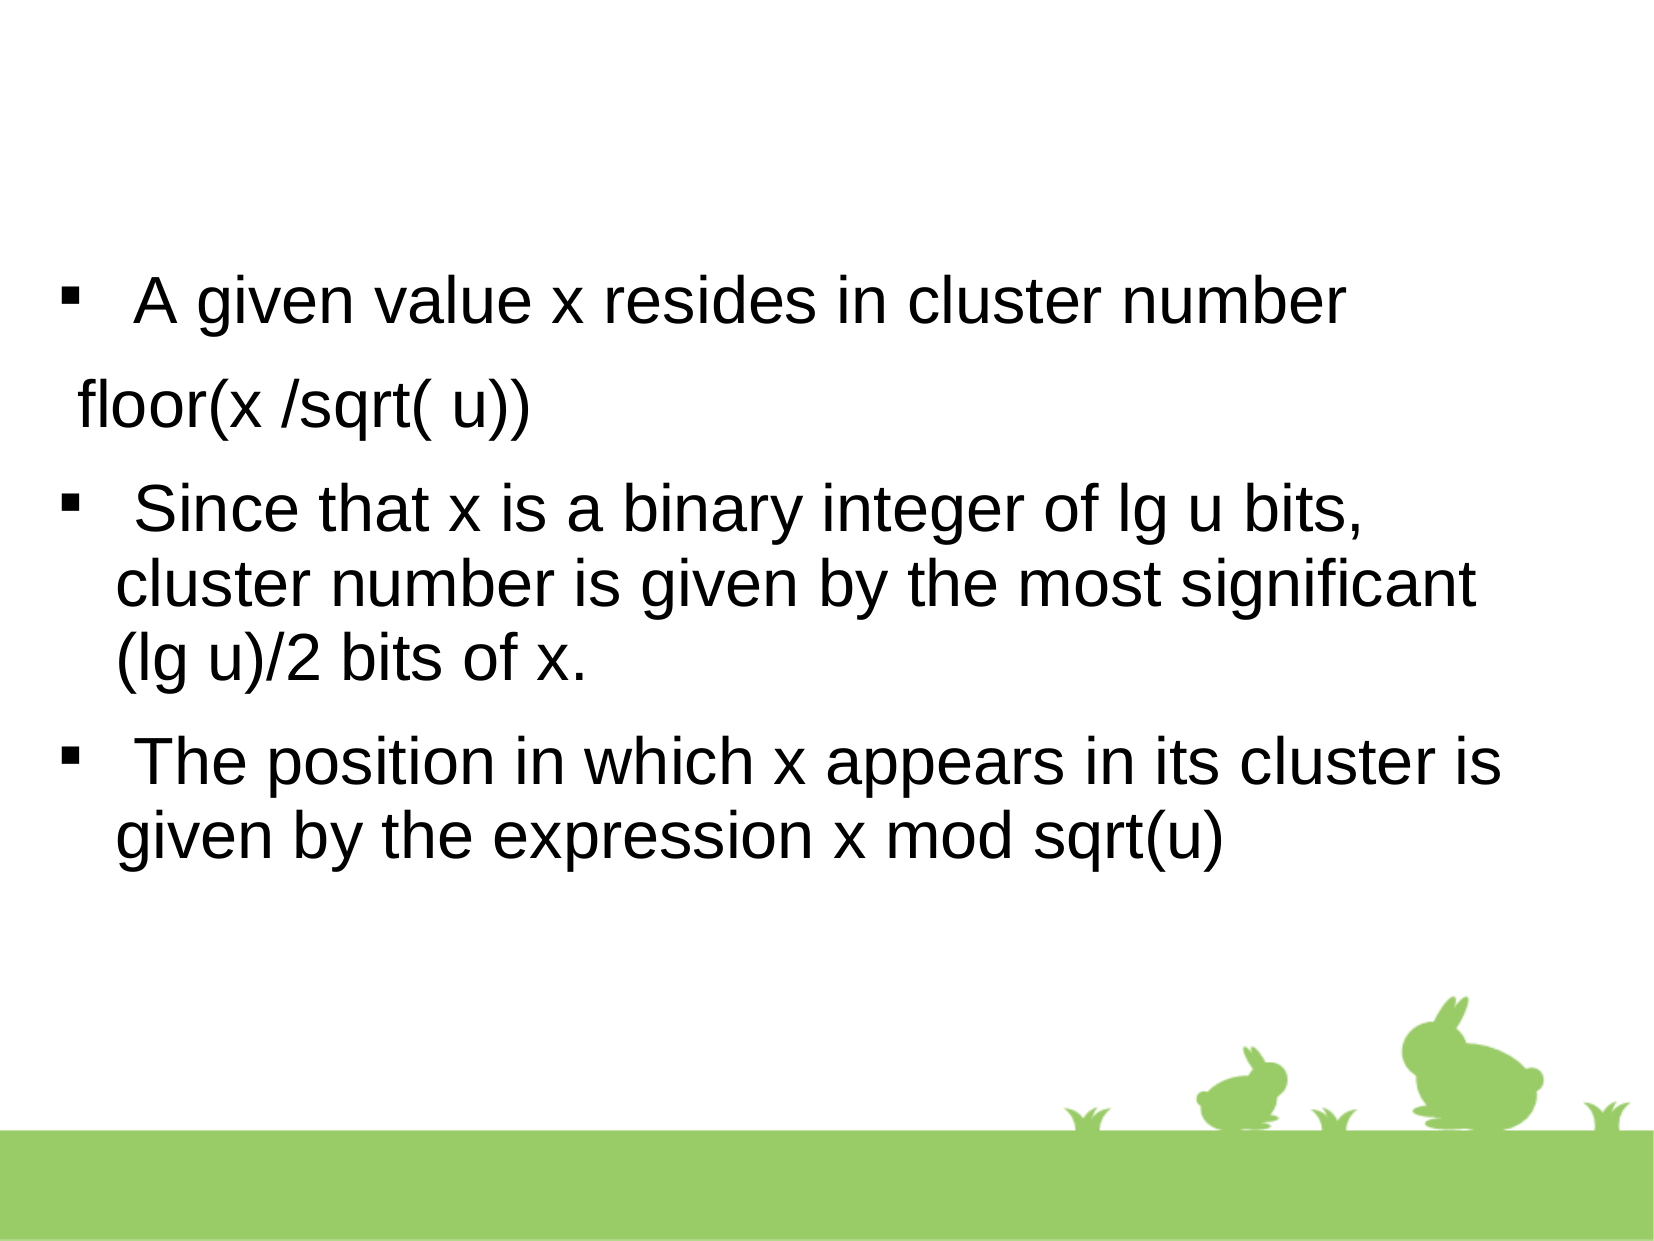

A given value x resides in cluster number
 floor(x /sqrt( u))
 Since that x is a binary integer of lg u bits, cluster number is given by the most significant (lg u)/2 bits of x.
 The position in which x appears in its cluster is given by the expression x mod sqrt(u)